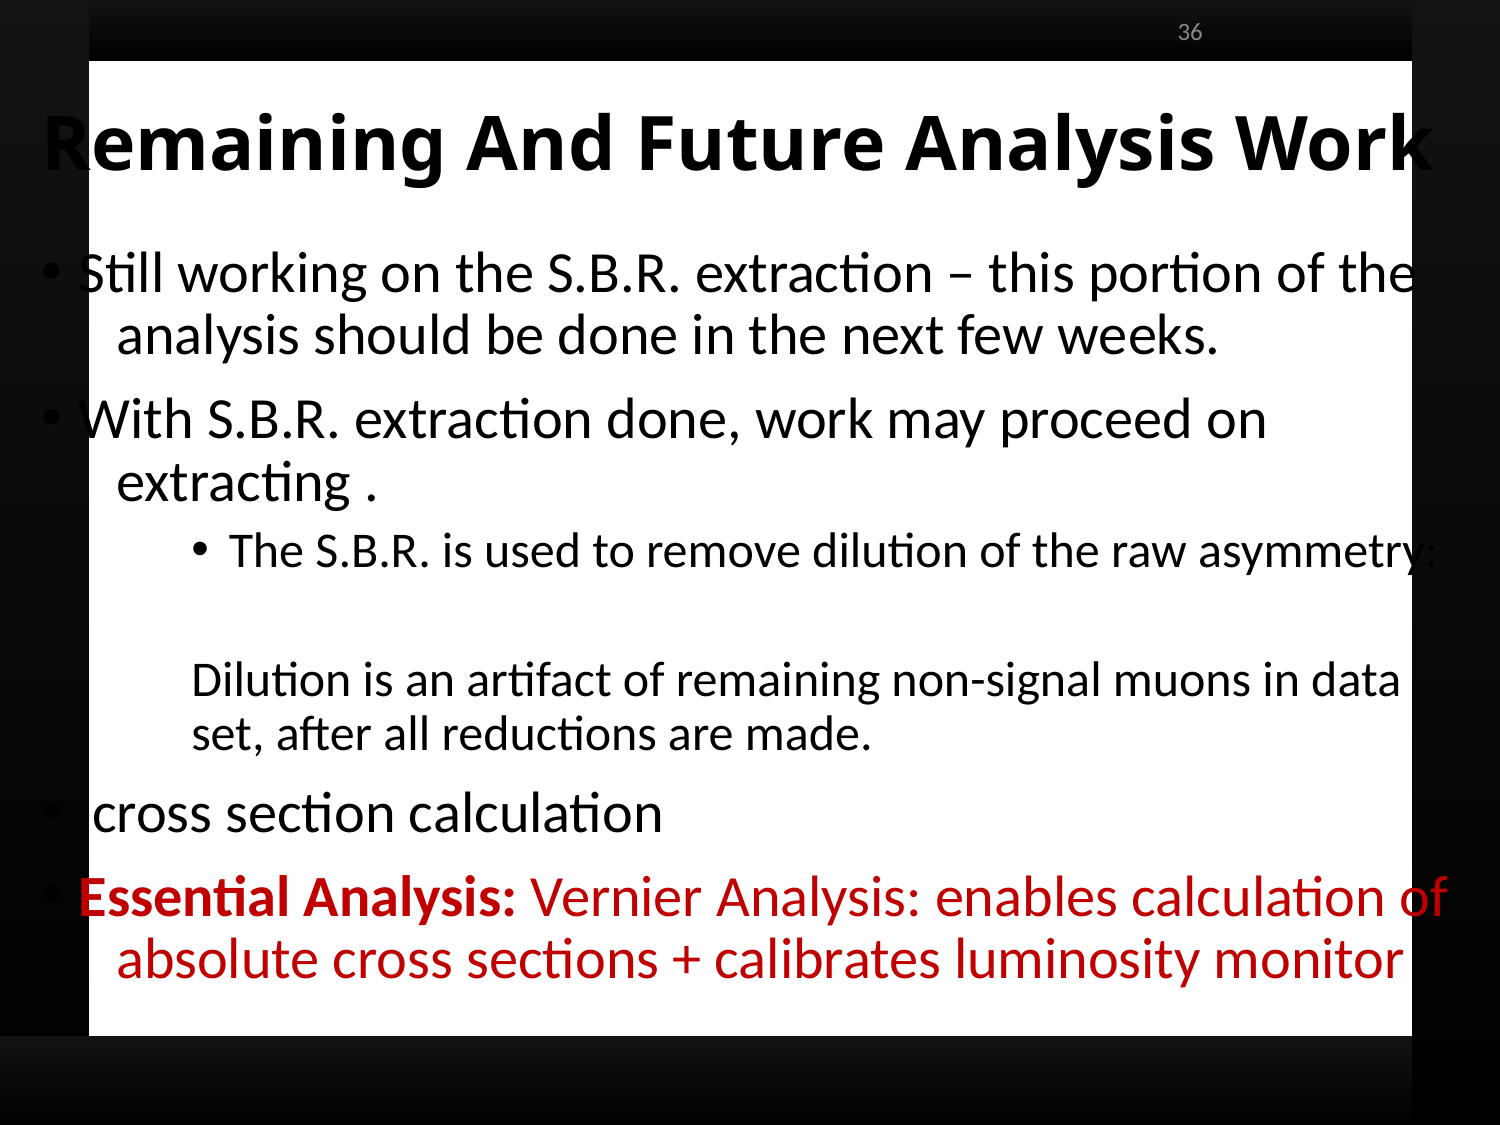

36
# Remaining And Future Analysis Work
Still working on the S.B.R. extraction – this portion of the analysis should be done in the next few weeks.
With S.B.R. extraction done, work may proceed on extracting .
The S.B.R. is used to remove dilution of the raw asymmetry:
Dilution is an artifact of remaining non-signal muons in data set, after all reductions are made.
 cross section calculation
Essential Analysis: Vernier Analysis: enables calculation of absolute cross sections + calibrates luminosity monitor